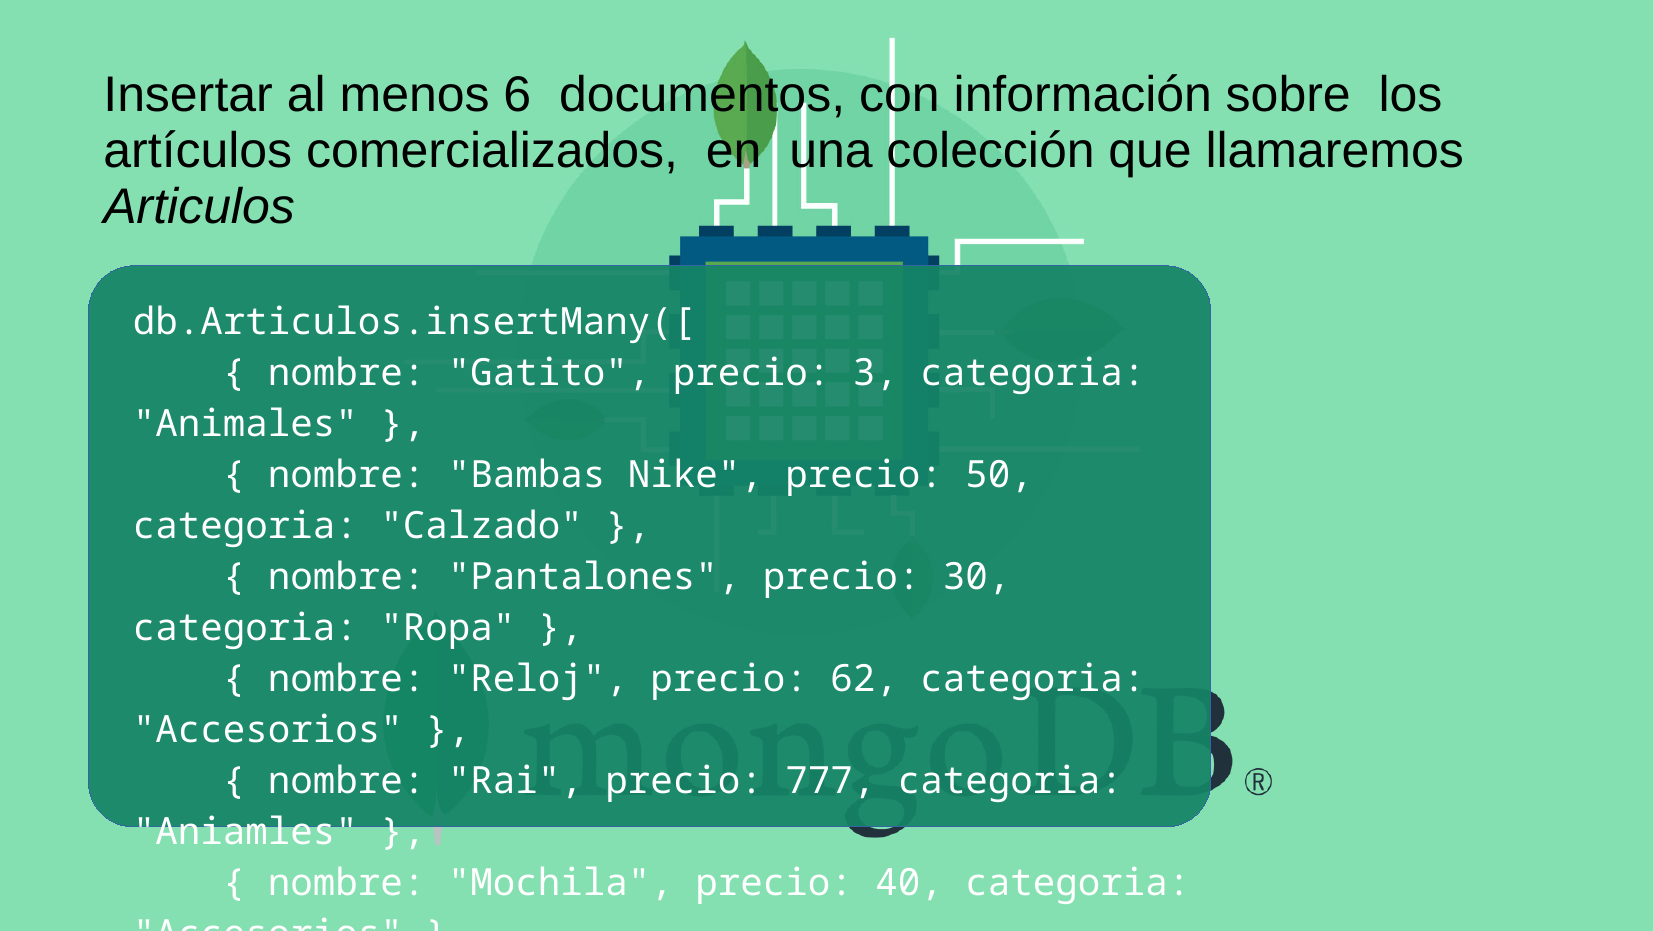

Insertar al menos 6  documentos, con información sobre  los artículos comercializados,  en  una colección que llamaremos Articulos
db.Articulos.insertMany([
 { nombre: "Gatito", precio: 3, categoria: "Animales" },
 { nombre: "Bambas Nike", precio: 50, categoria: "Calzado" },
 { nombre: "Pantalones", precio: 30, categoria: "Ropa" },
 { nombre: "Reloj", precio: 62, categoria: "Accesorios" },
 { nombre: "Rai", precio: 777, categoria: "Aniamles" },
 { nombre: "Mochila", precio: 40, categoria: "Accesorios" }
])